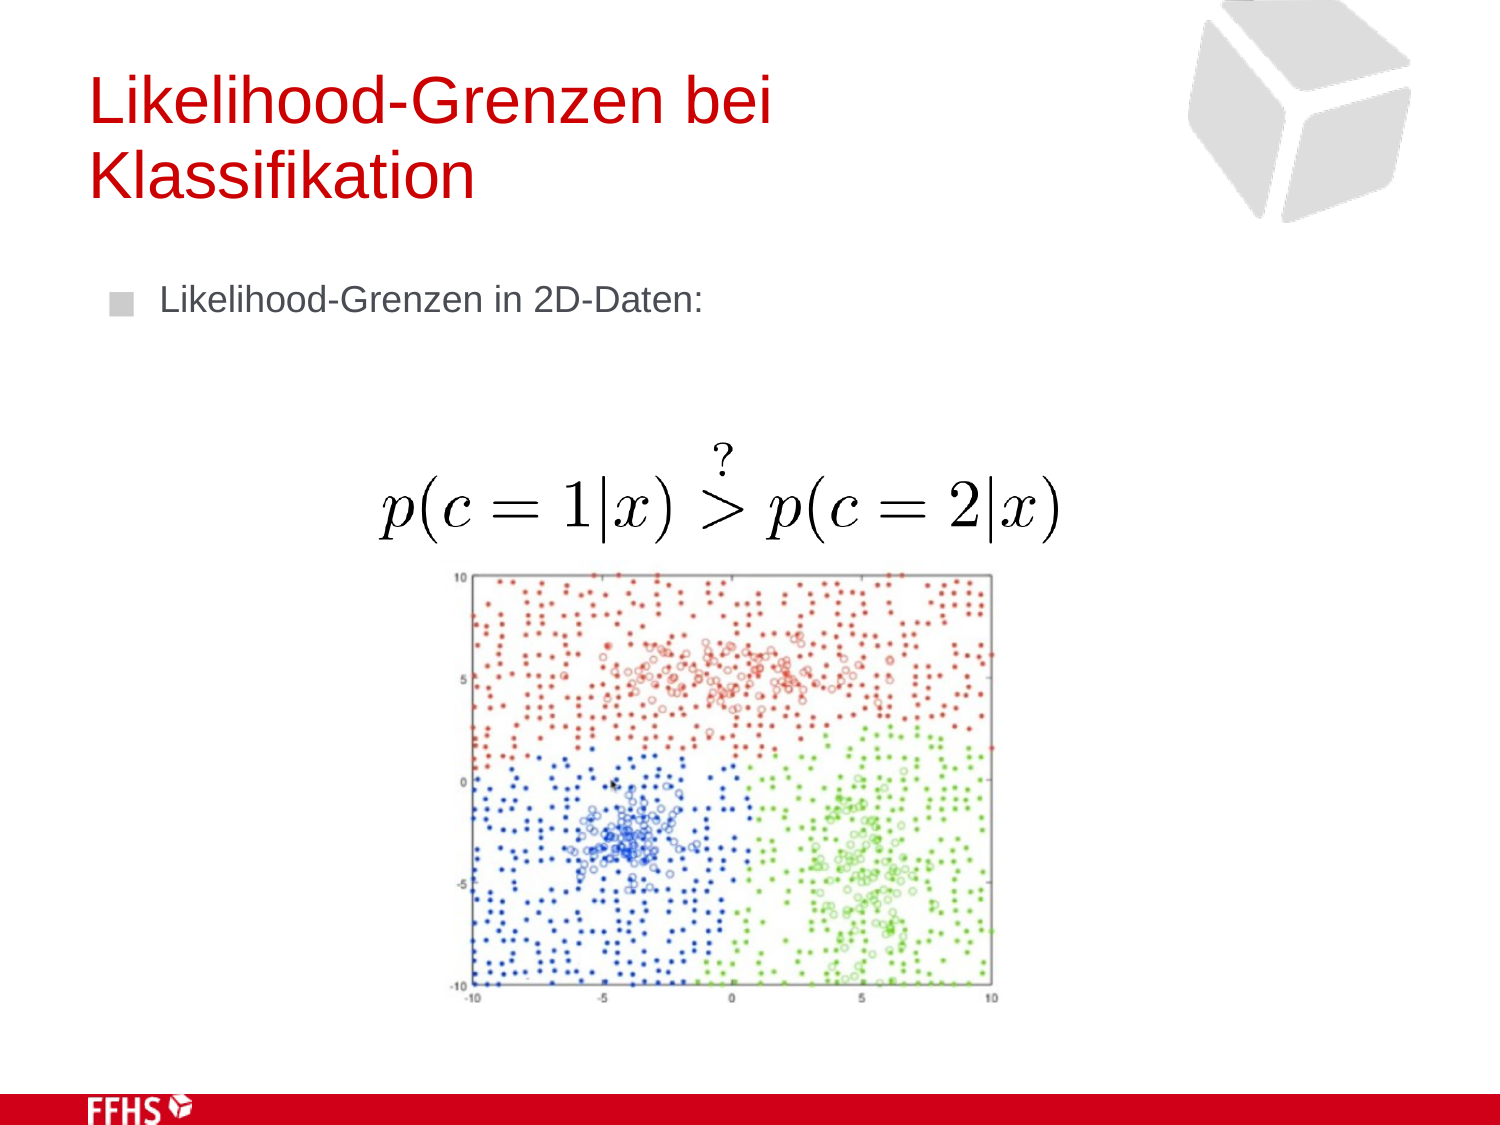

# Likelihood-Grenzen bei Klassifikation
Likelihood-Grenzen in 2D-Daten: